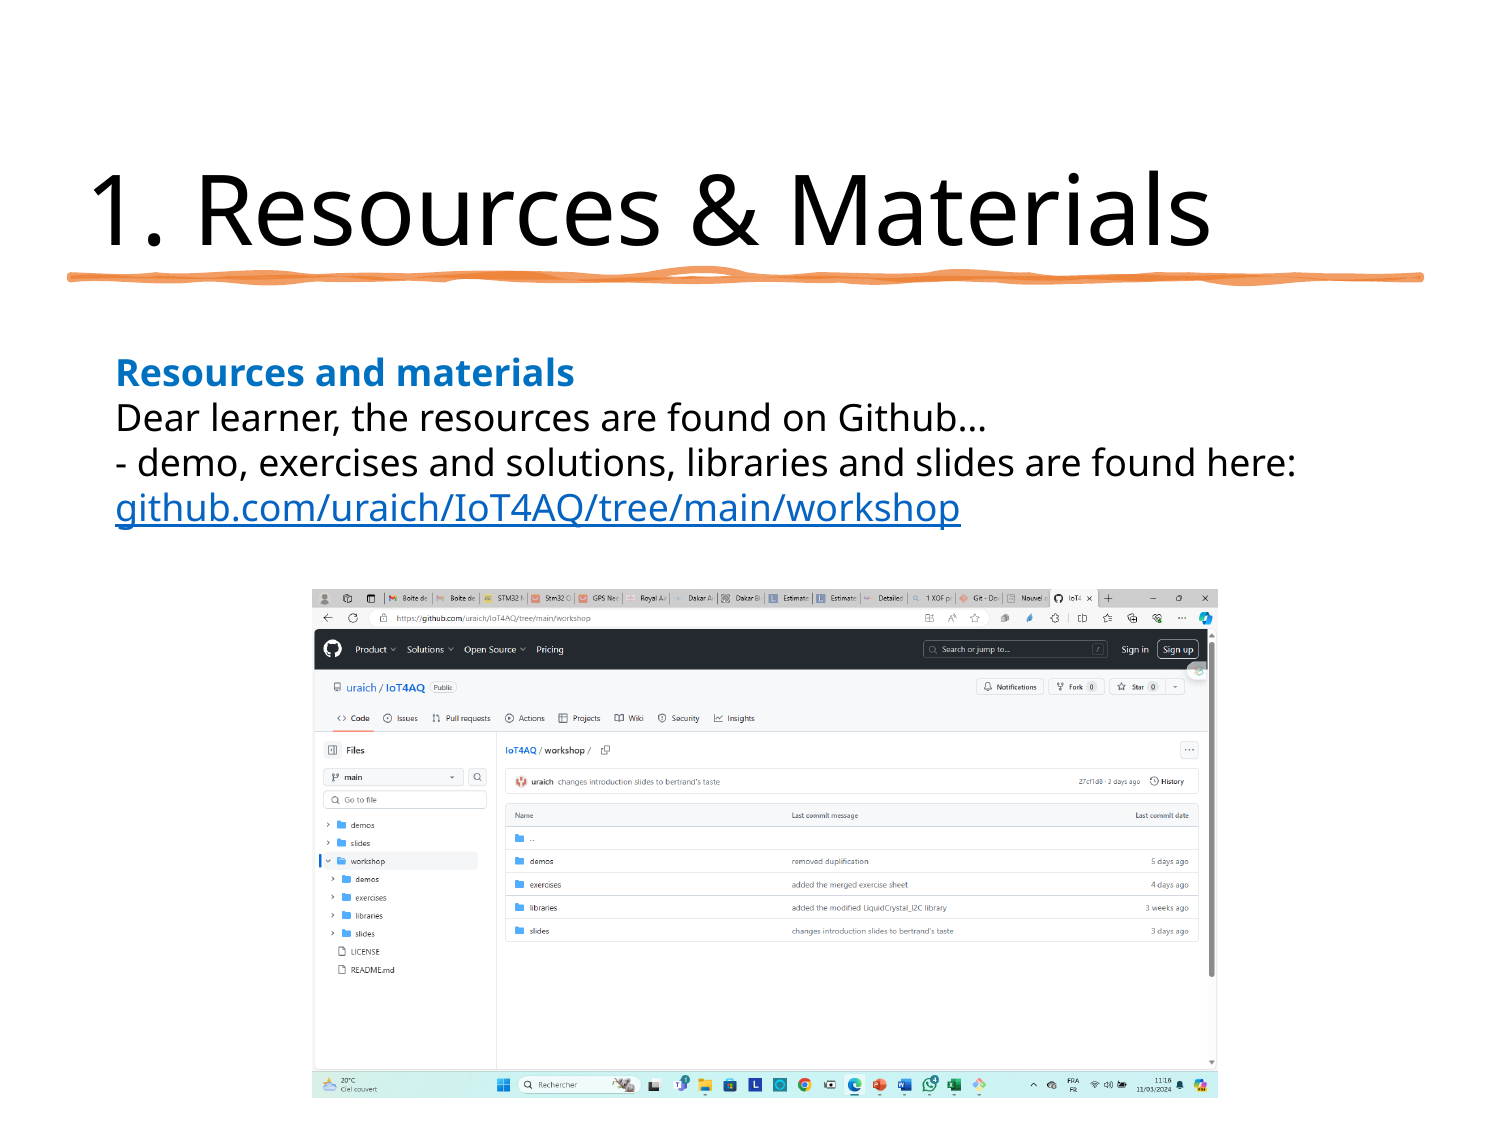

# 1. Resources & Materials
Resources and materials
Dear learner, the resources are found on Github…
- demo, exercises and solutions, libraries and slides are found here:
github.com/uraich/IoT4AQ/tree/main/workshop